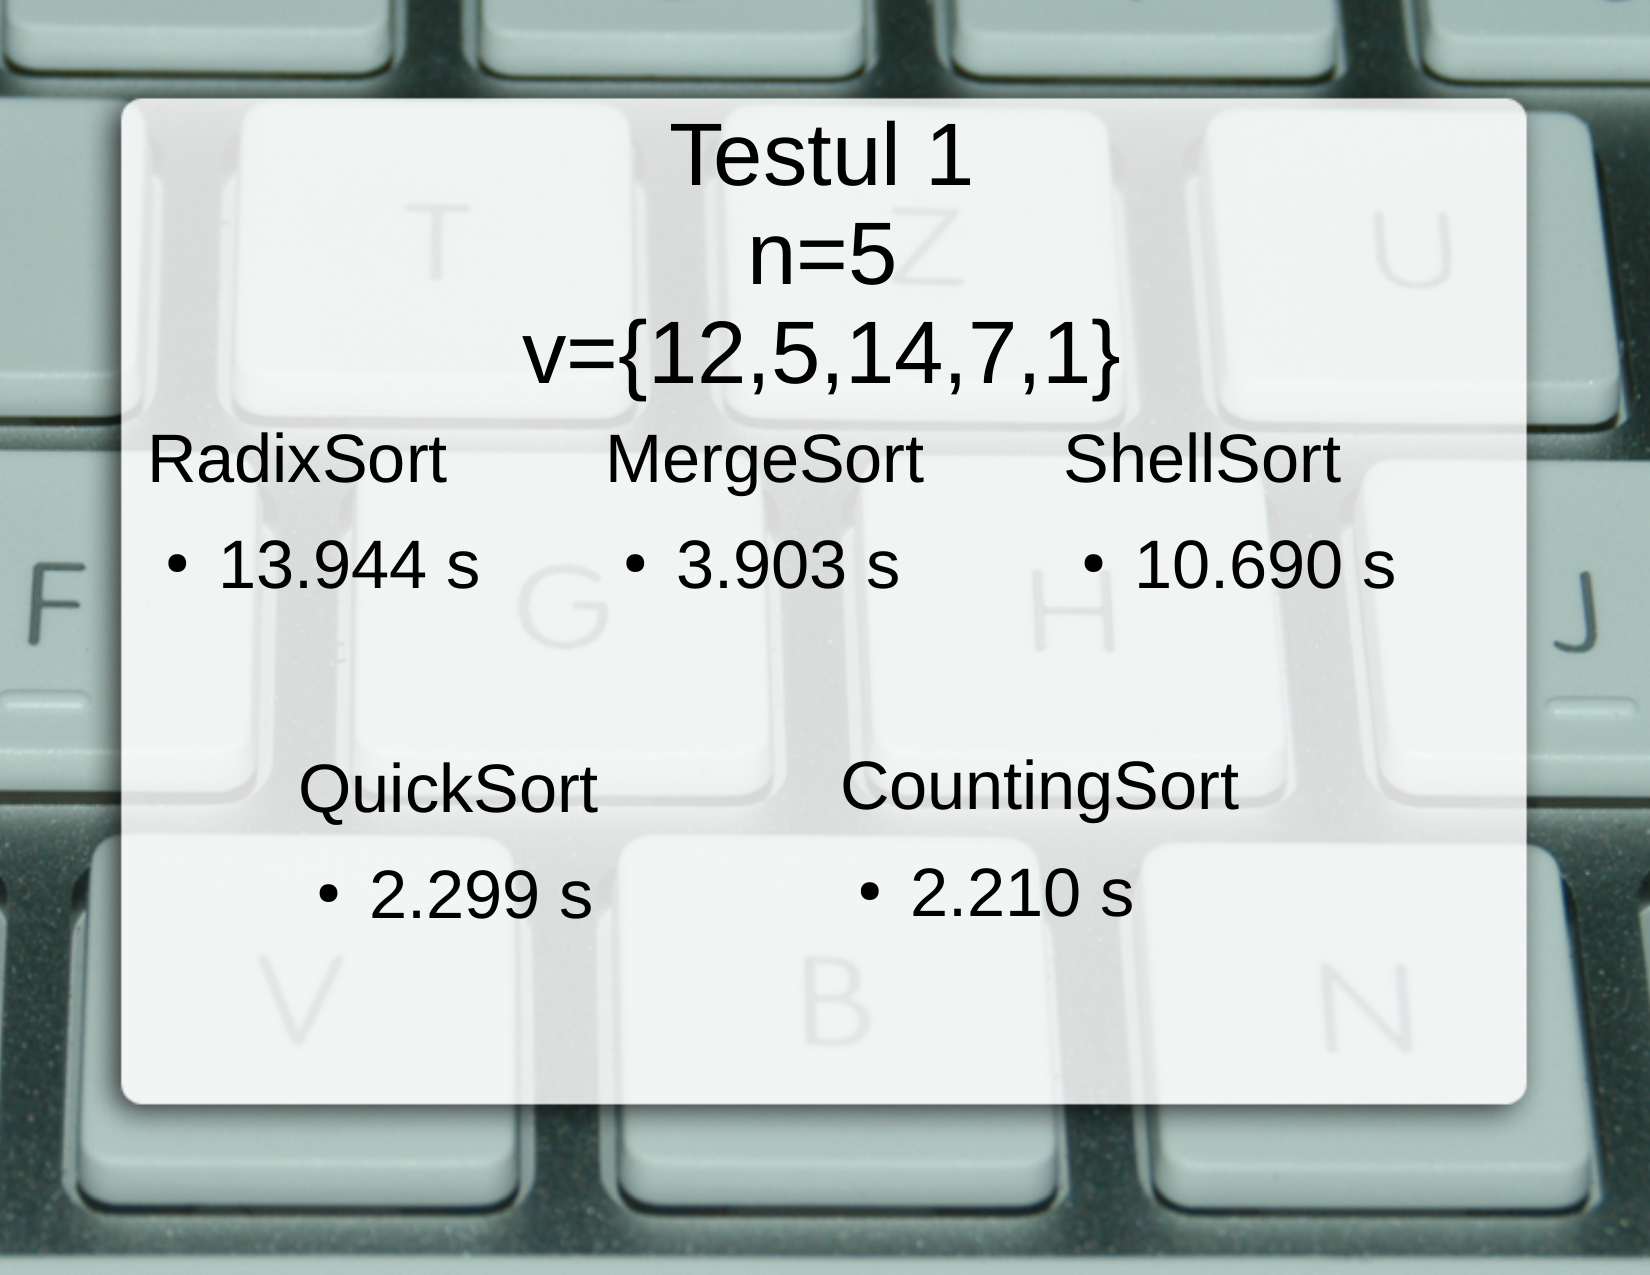

# Testul 1 n=5 v={12,5,14,7,1}
RadixSort
13.944 s
MergeSort
3.903 s
ShellSort
10.690 s
CountingSort
2.210 s
QuickSort
2.299 s